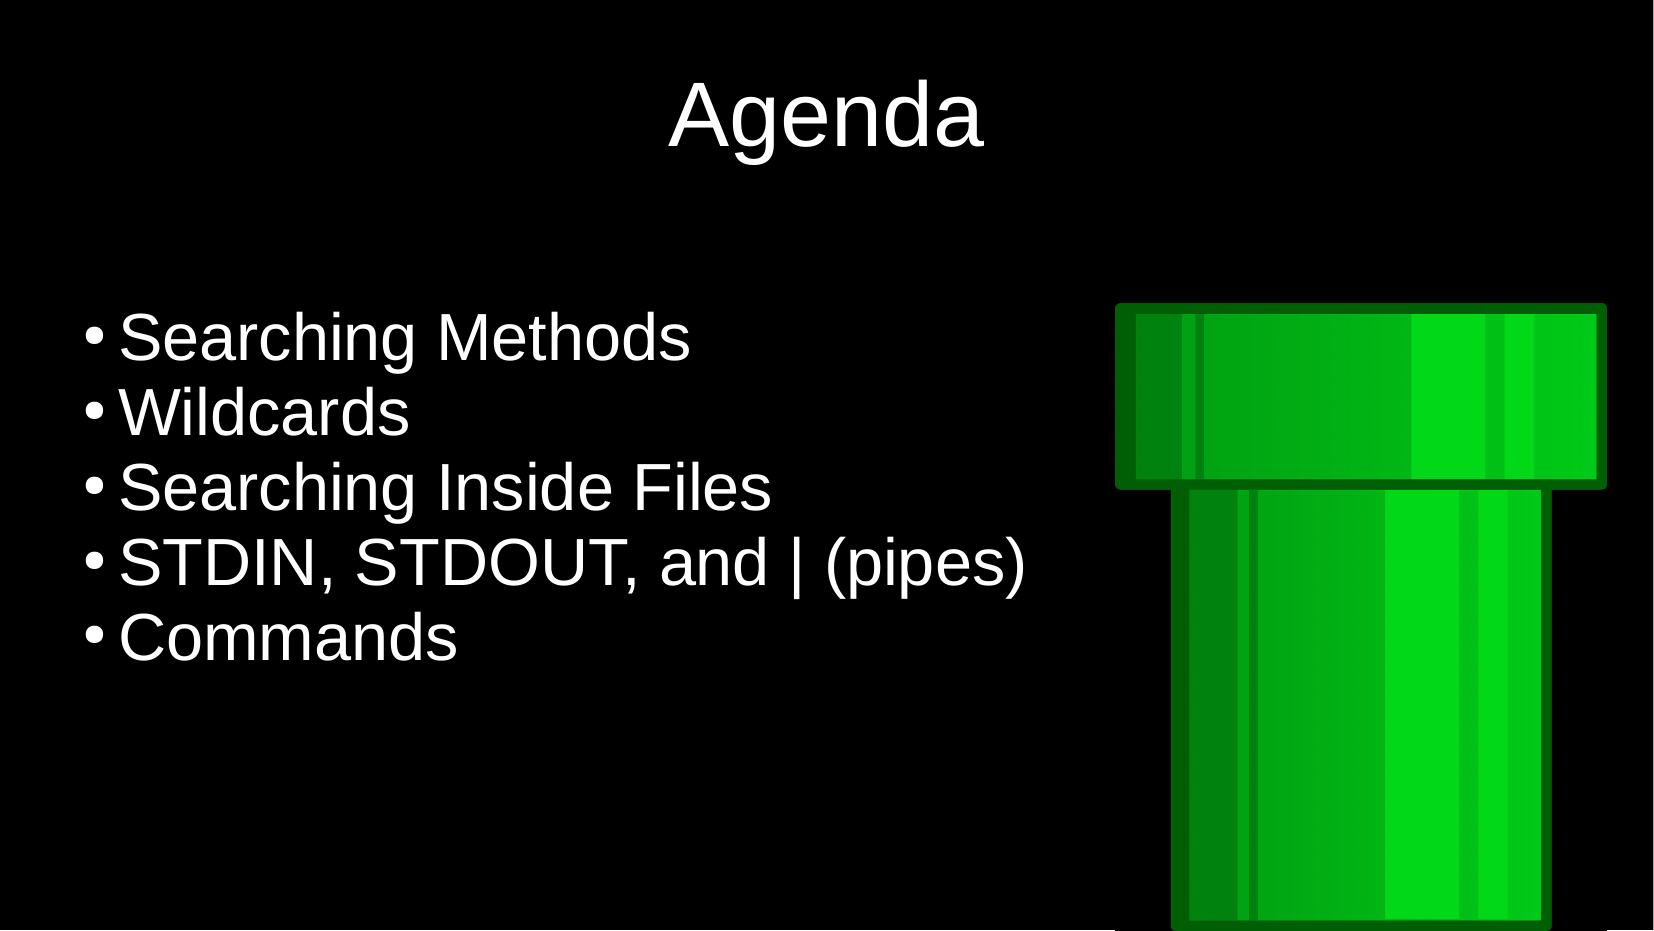

# Agenda
Searching Methods
Wildcards
Searching Inside Files
STDIN, STDOUT, and | (pipes)
Commands